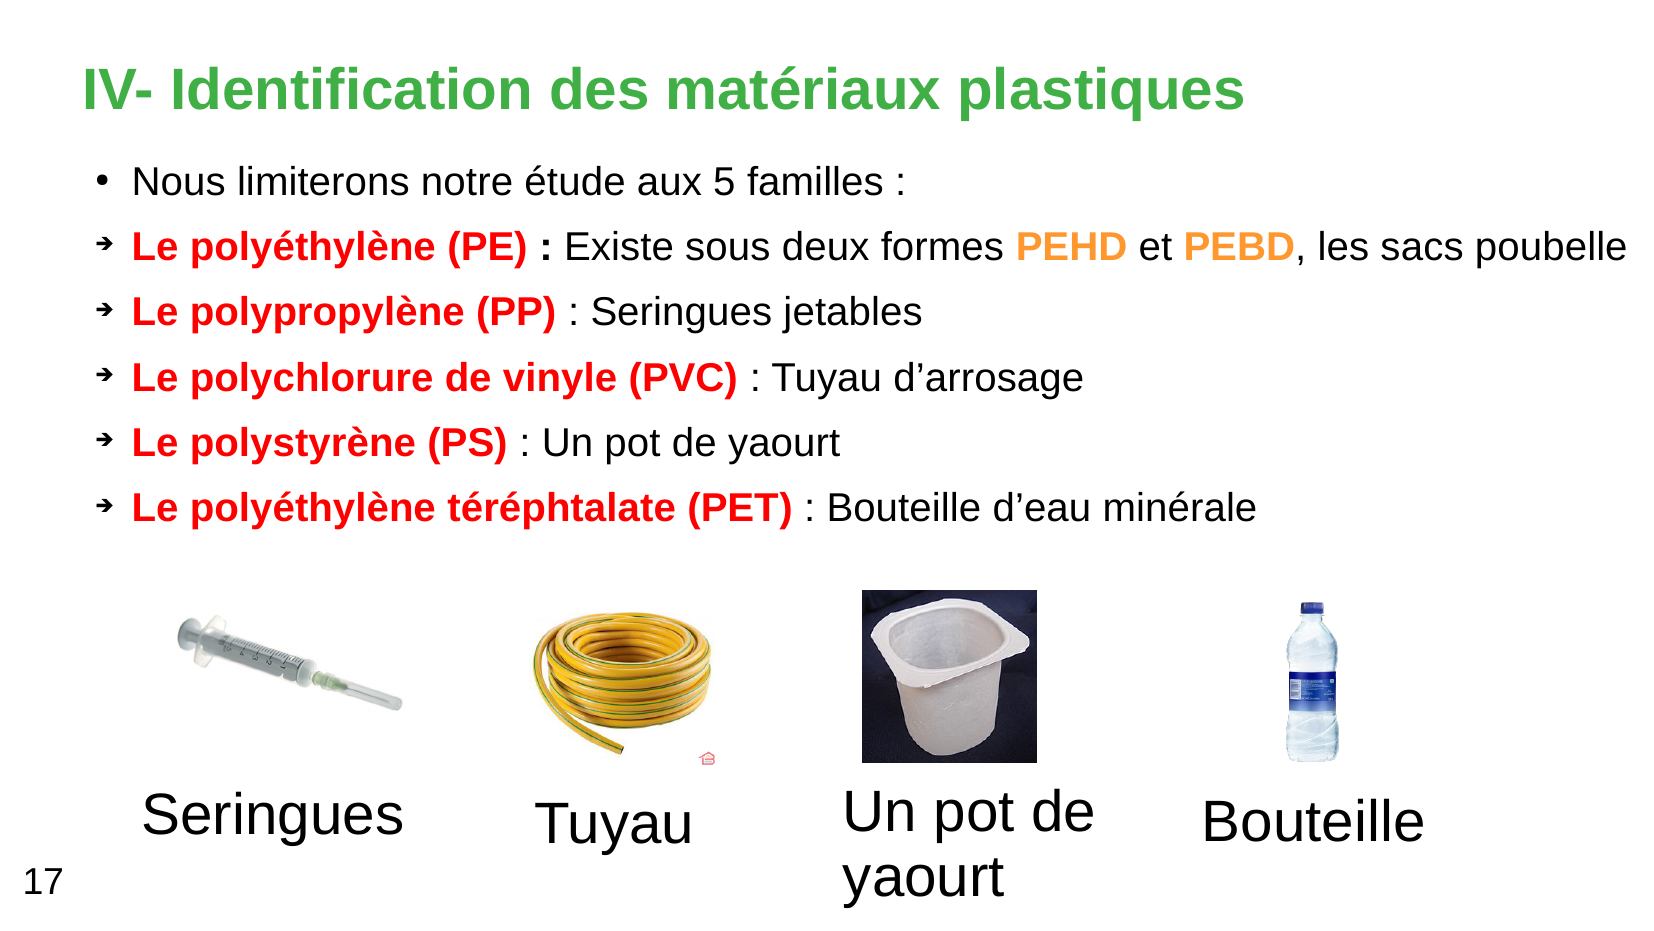

# IV- Identification des matériaux plastiques
Nous limiterons notre étude aux 5 familles :
Le polyéthylène (PE) : Existe sous deux formes PEHD et PEBD, les sacs poubelle
Le polypropylène (PP) : Seringues jetables
Le polychlorure de vinyle (PVC) : Tuyau d’arrosage
Le polystyrène (PS) : Un pot de yaourt
Le polyéthylène téréphtalate (PET) : Bouteille d’eau minérale
Un pot de yaourt
Seringues
Bouteille
Tuyau